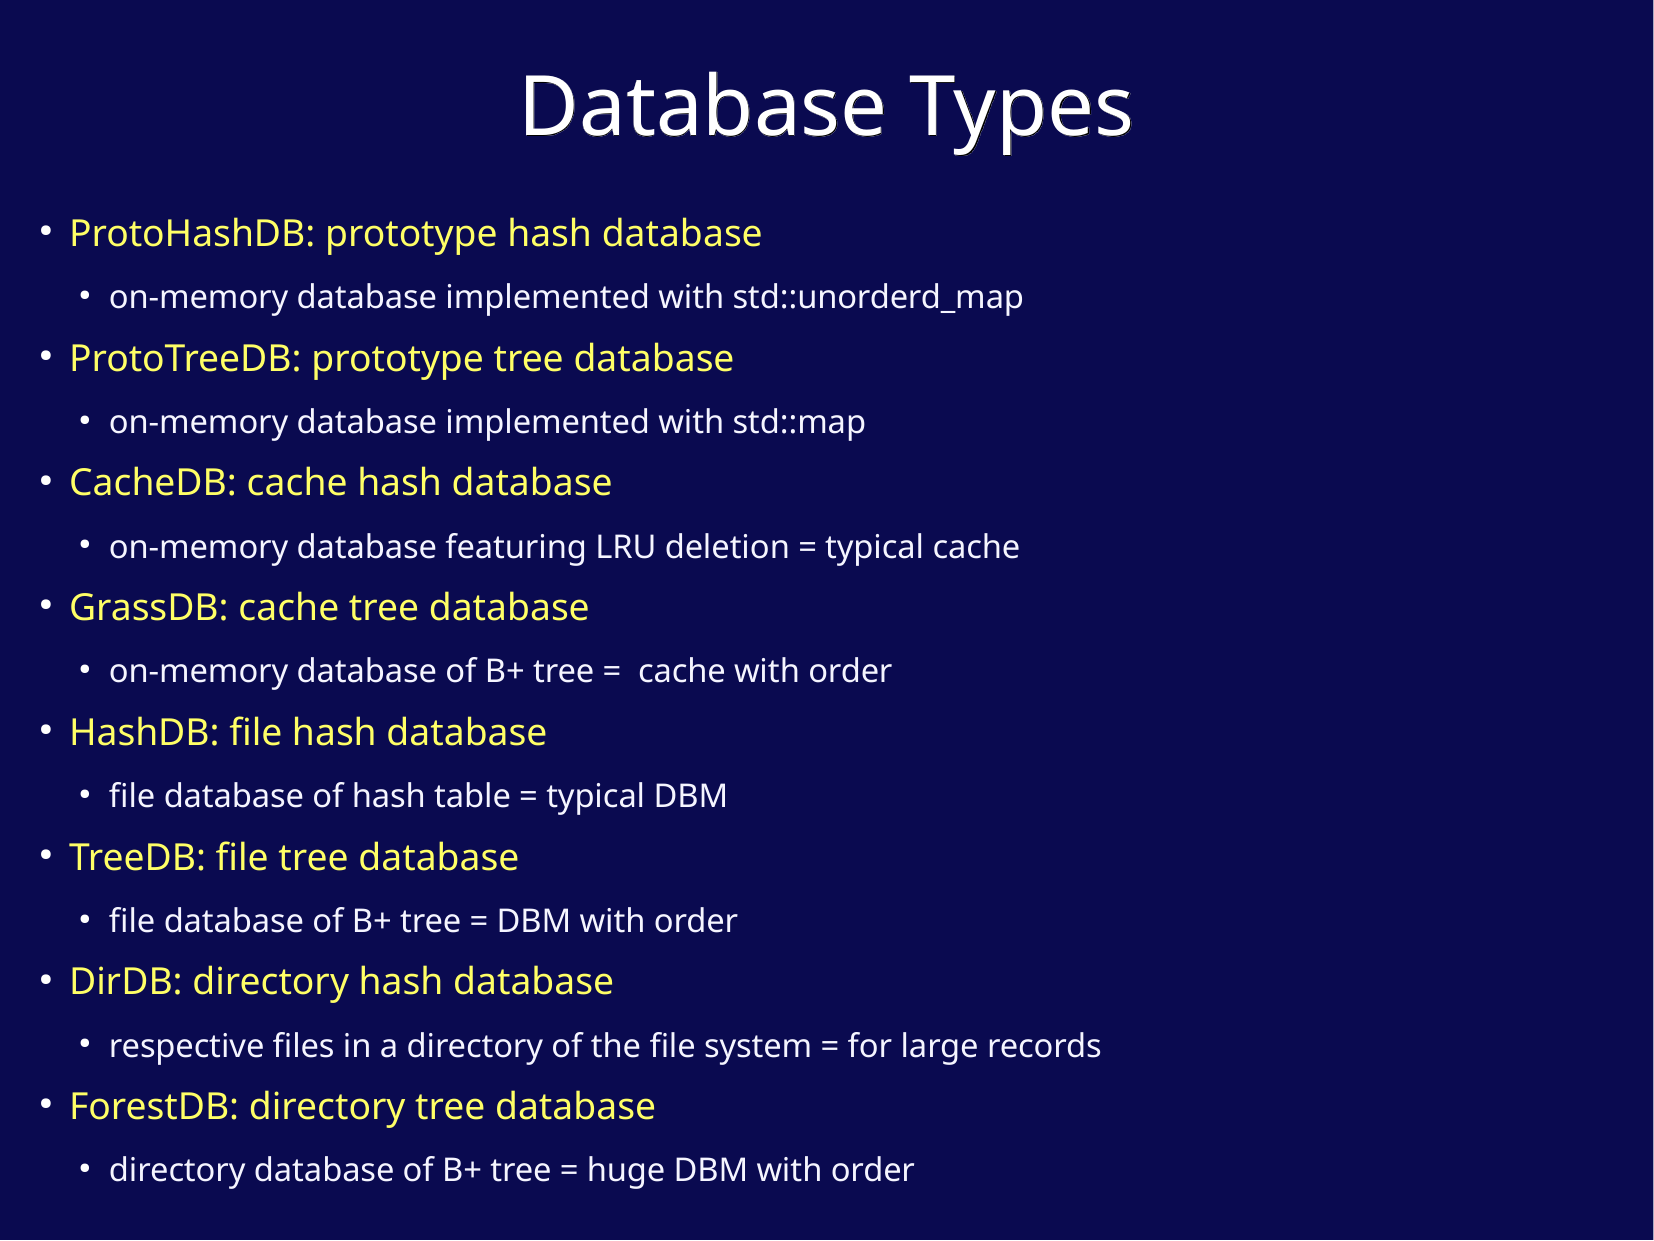

# Database Types
ProtoHashDB: prototype hash database
on-memory database implemented with std::unorderd_map
ProtoTreeDB: prototype tree database
on-memory database implemented with std::map
CacheDB: cache hash database
on-memory database featuring LRU deletion = typical cache
GrassDB: cache tree database
on-memory database of B+ tree = cache with order
HashDB: file hash database
file database of hash table = typical DBM
TreeDB: file tree database
file database of B+ tree = DBM with order
DirDB: directory hash database
respective files in a directory of the file system = for large records
ForestDB: directory tree database
directory database of B+ tree = huge DBM with order